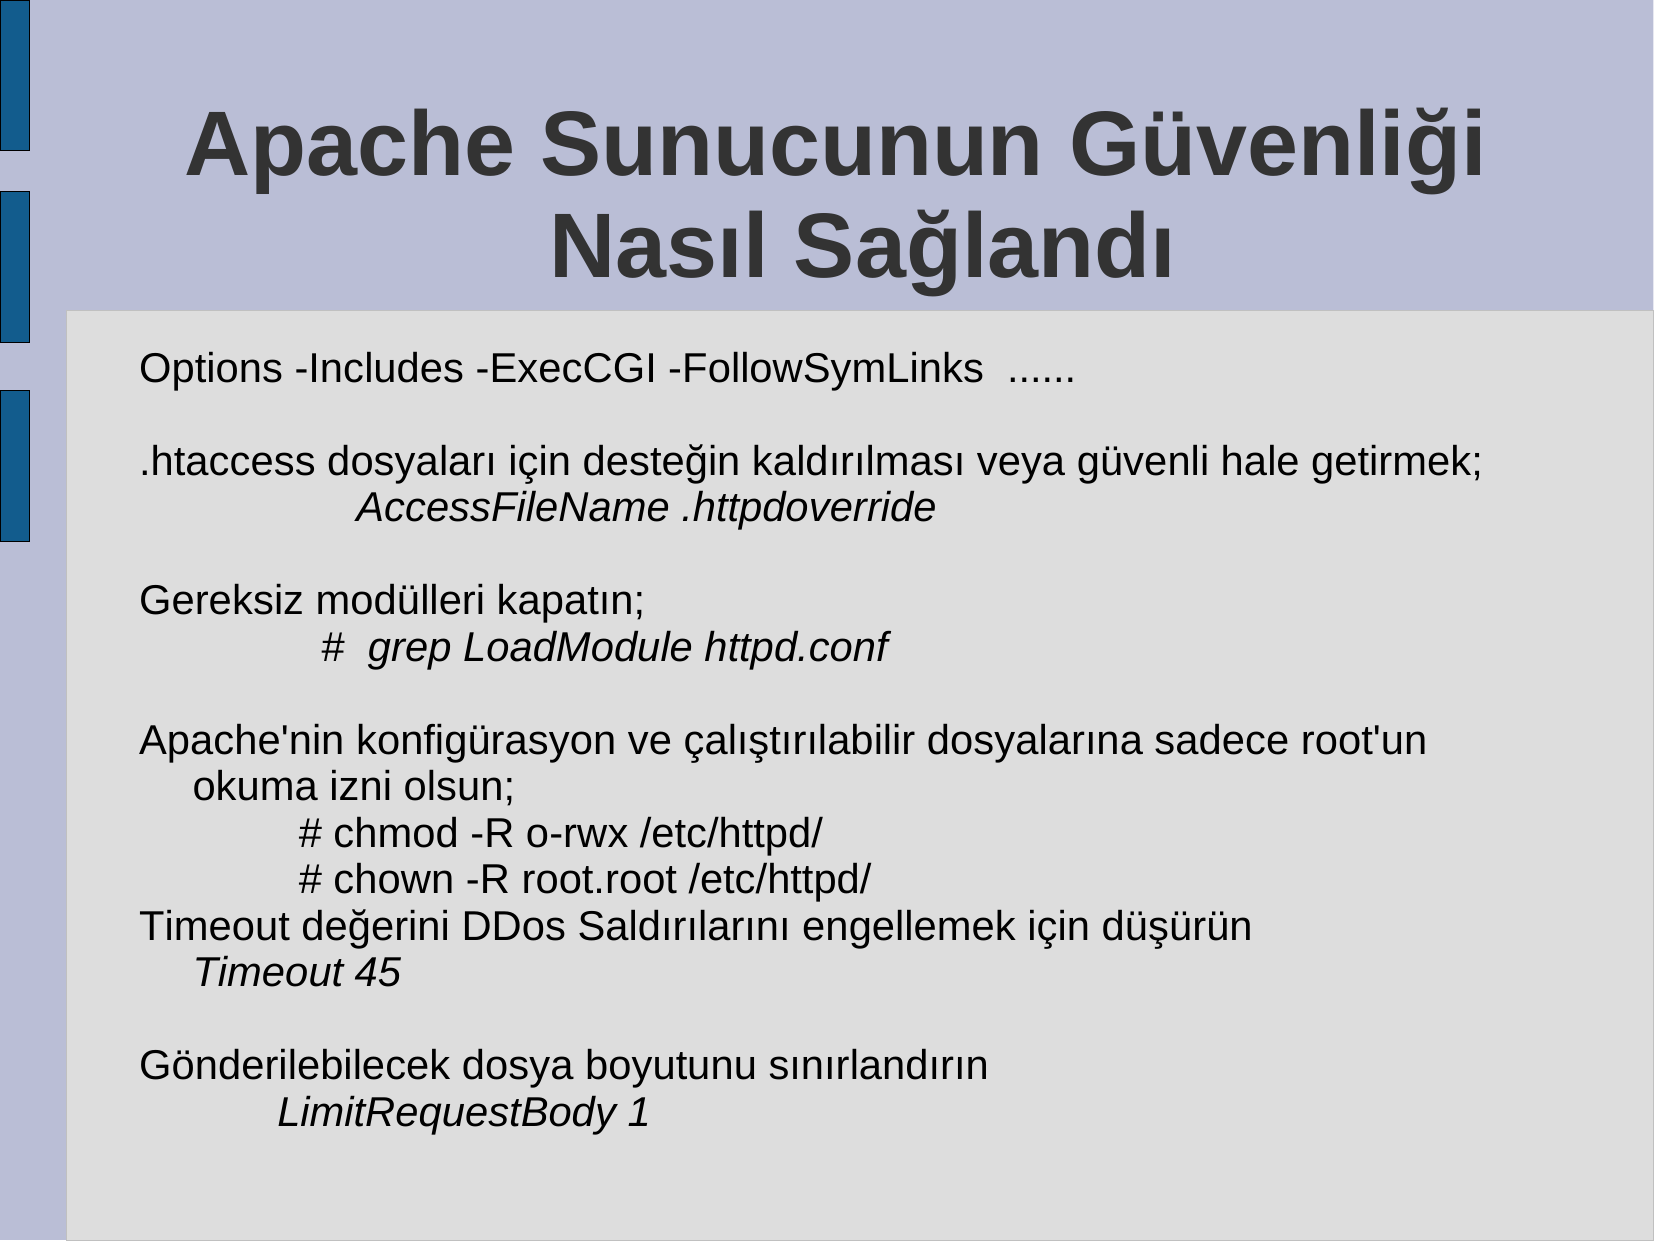

# Apache Sunucunun Güvenliği Nasıl Sağlandı
Options -Includes -ExecCGI -FollowSymLinks ......
.htaccess dosyaları için desteğin kaldırılması veya güvenli hale getirmek;
 AccessFileName .httpdoverride
Gereksiz modülleri kapatın;
 # grep LoadModule httpd.conf
Apache'nin konfigürasyon ve çalıştırılabilir dosyalarına sadece root'un okuma izni olsun;
# chmod -R o-rwx /etc/httpd/
# chown -R root.root /etc/httpd/
Timeout değerini DDos Saldırılarını engellemek için düşürün 		Timeout 45
Gönderilebilecek dosya boyutunu sınırlandırın
 LimitRequestBody 1